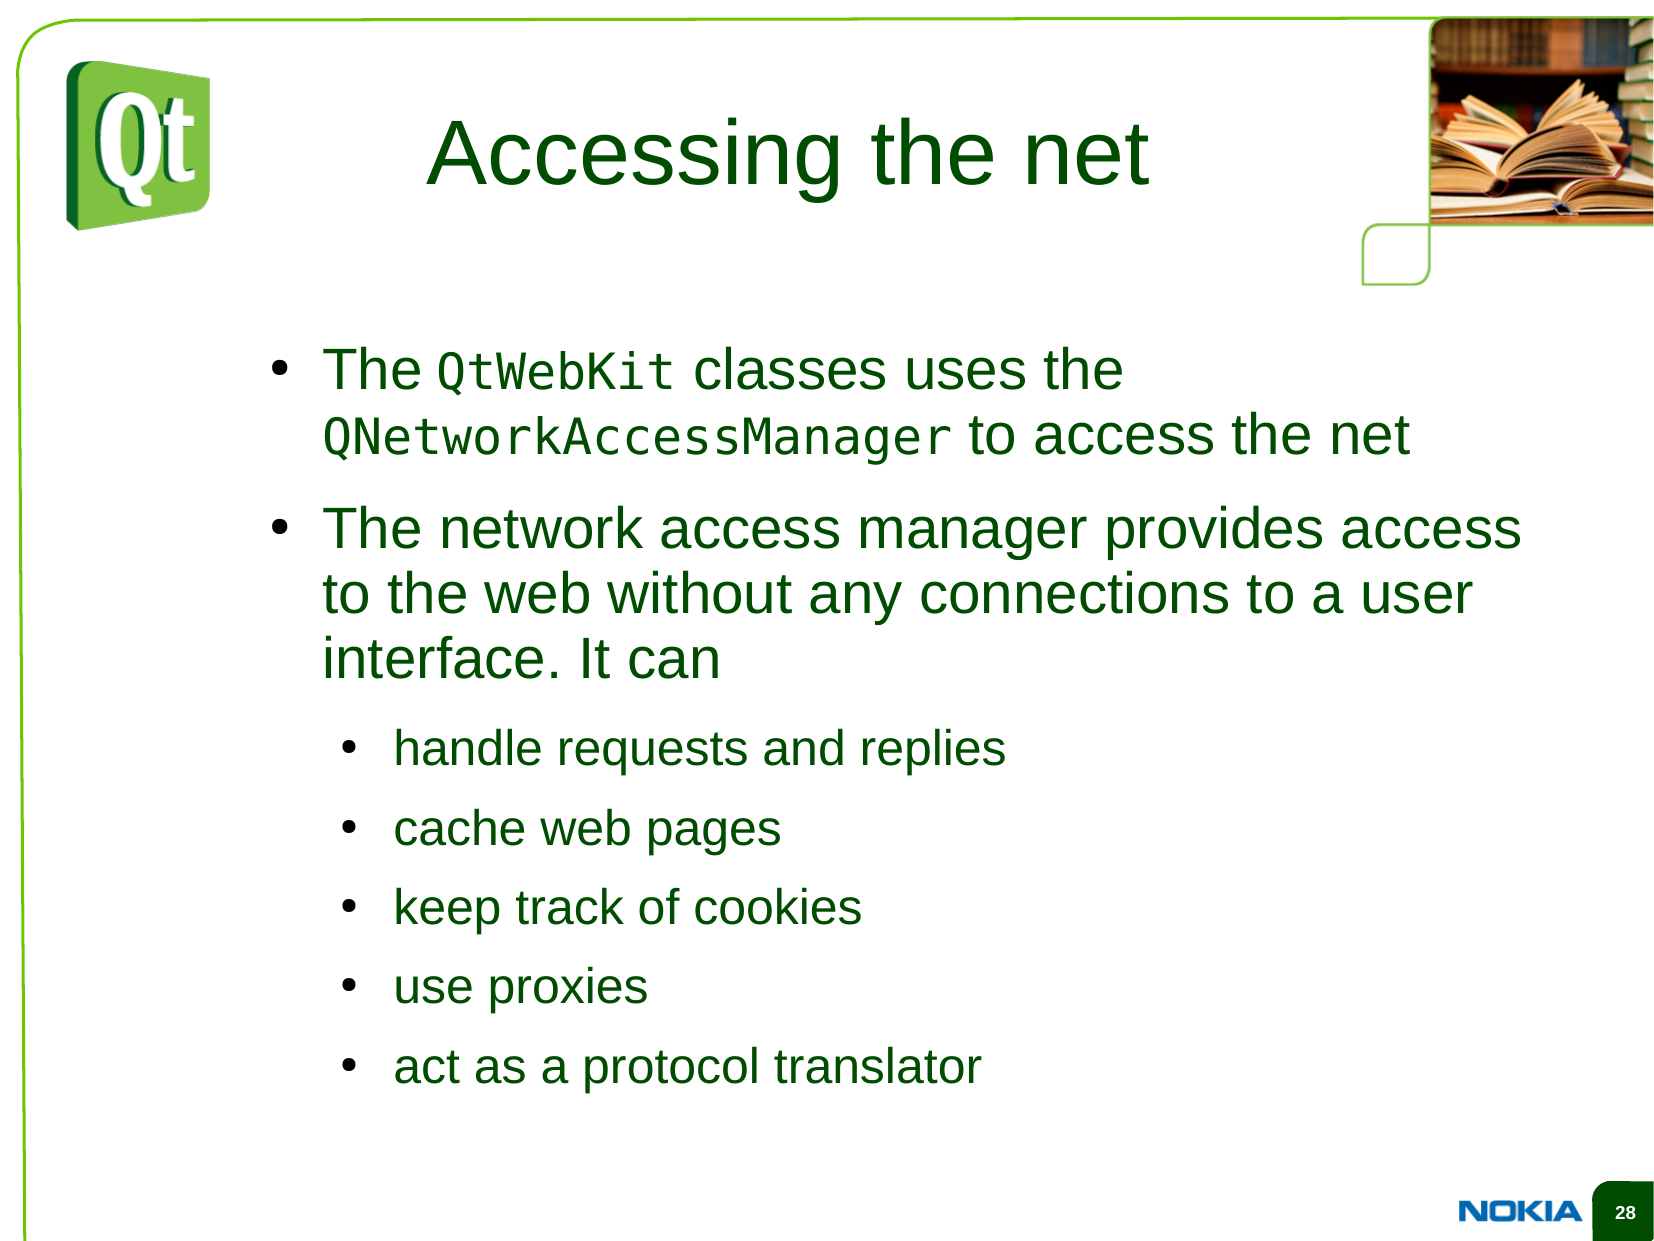

# Accessing the net
The QtWebKit classes uses the QNetworkAccessManager to access the net
The network access manager provides access to the web without any connections to a user interface. It can
handle requests and replies
cache web pages
keep track of cookies
use proxies
act as a protocol translator